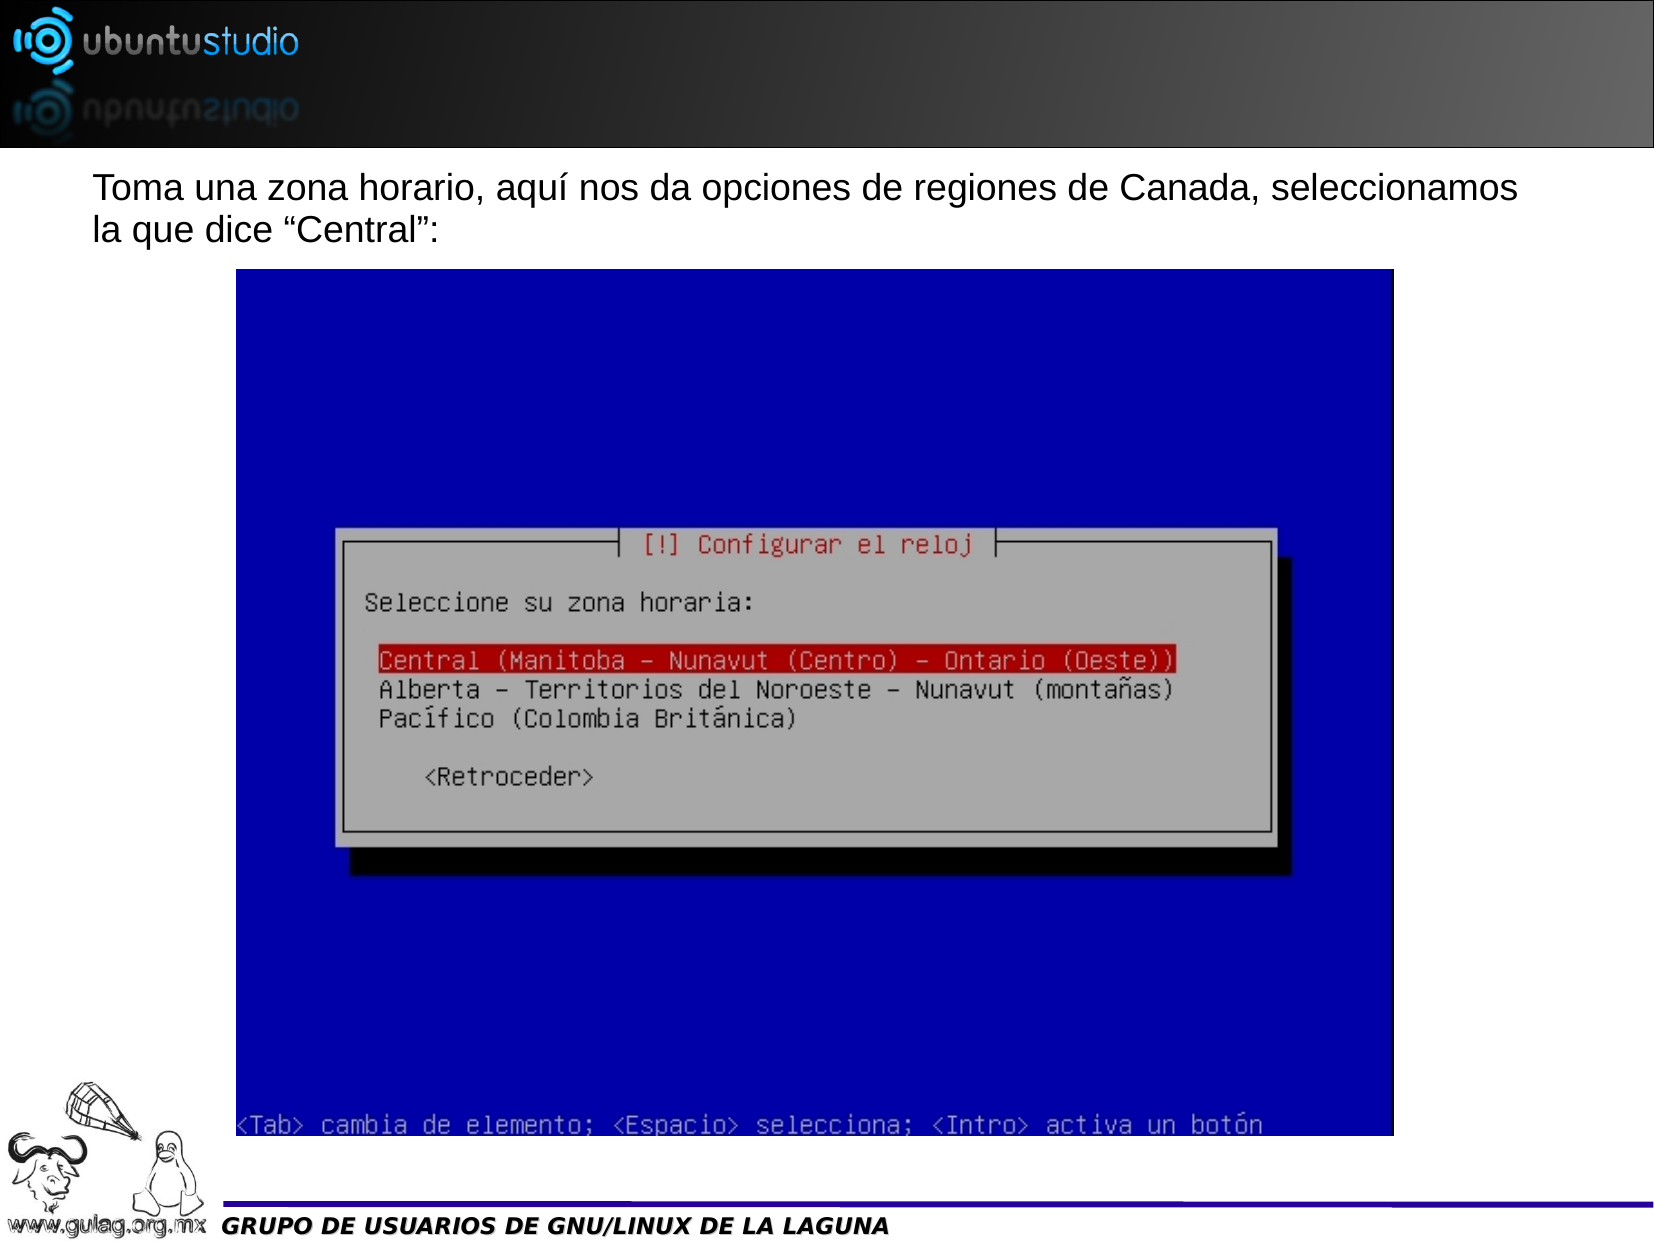

GRUPO DE USUARIOS DE GNU/LINUX DE LA LAGUNA
Toma una zona horario, aquí nos da opciones de regiones de Canada, seleccionamos la que dice “Central”: